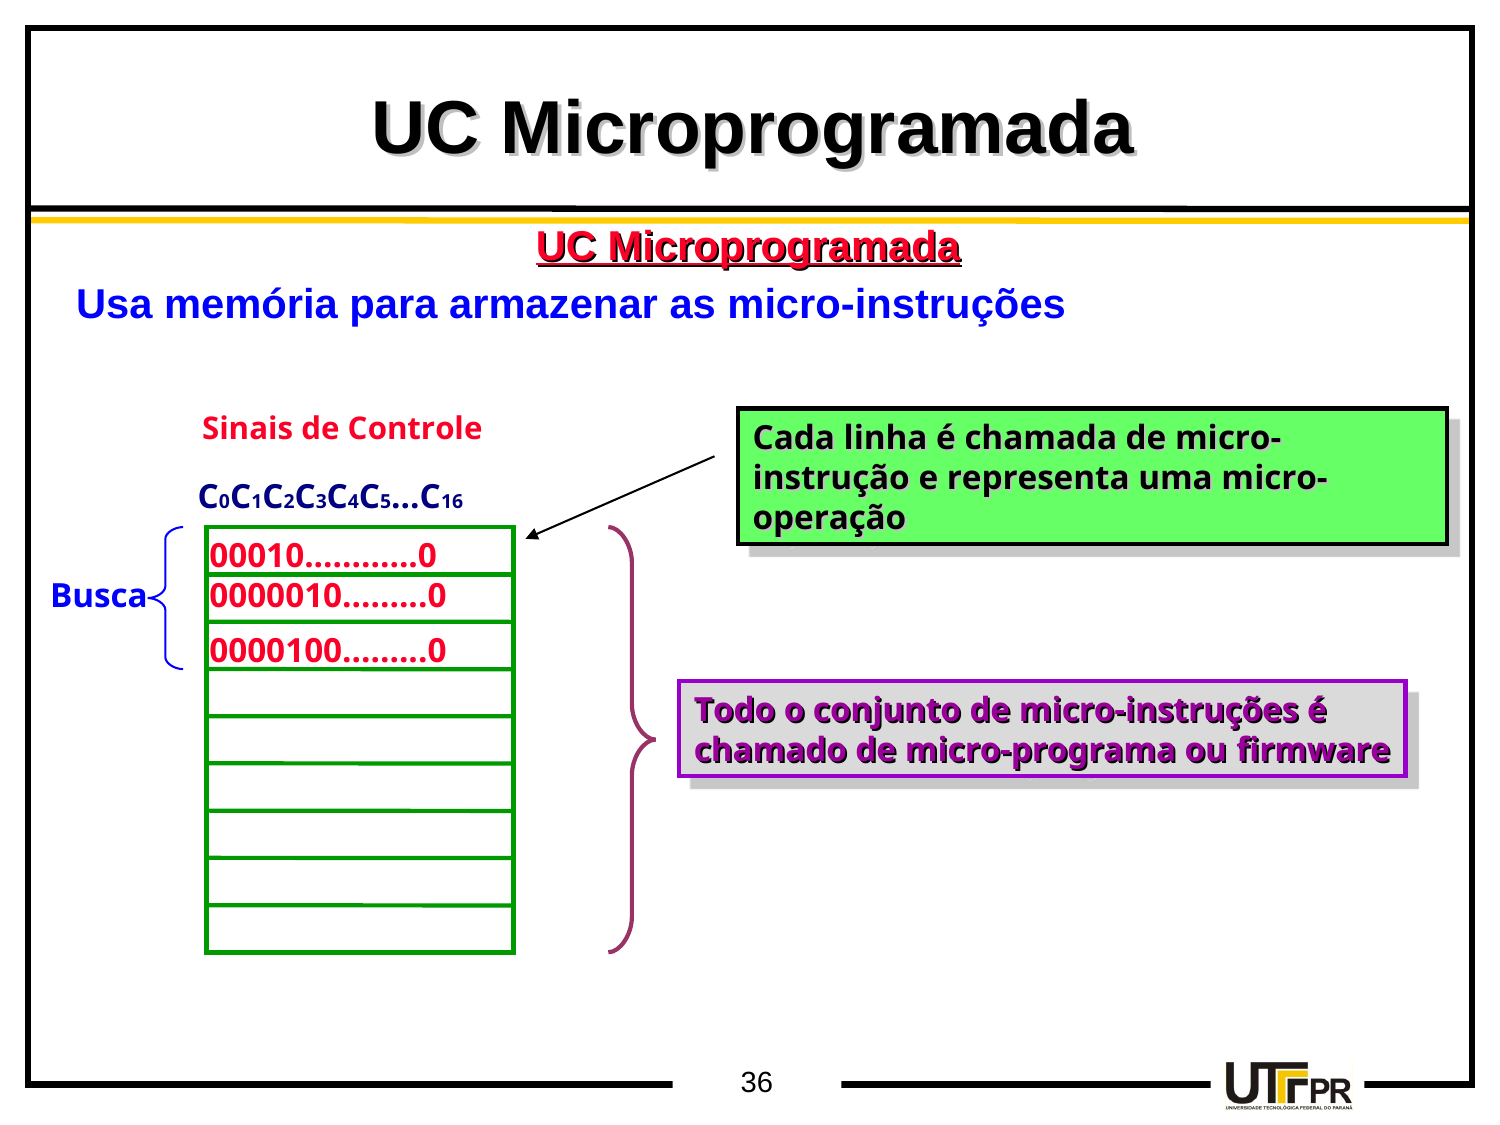

# UC Microprogramada
UC Microprogramada
Usa memória para armazenar as micro-instruções
Sinais de Controle
Cada linha é chamada de micro-instrução e representa uma micro-operação
C0C1C2C3C4C5...C16
00010............0
Busca
0000010.........0
0000100.........0
Todo o conjunto de micro-instruções é chamado de micro-programa ou firmware